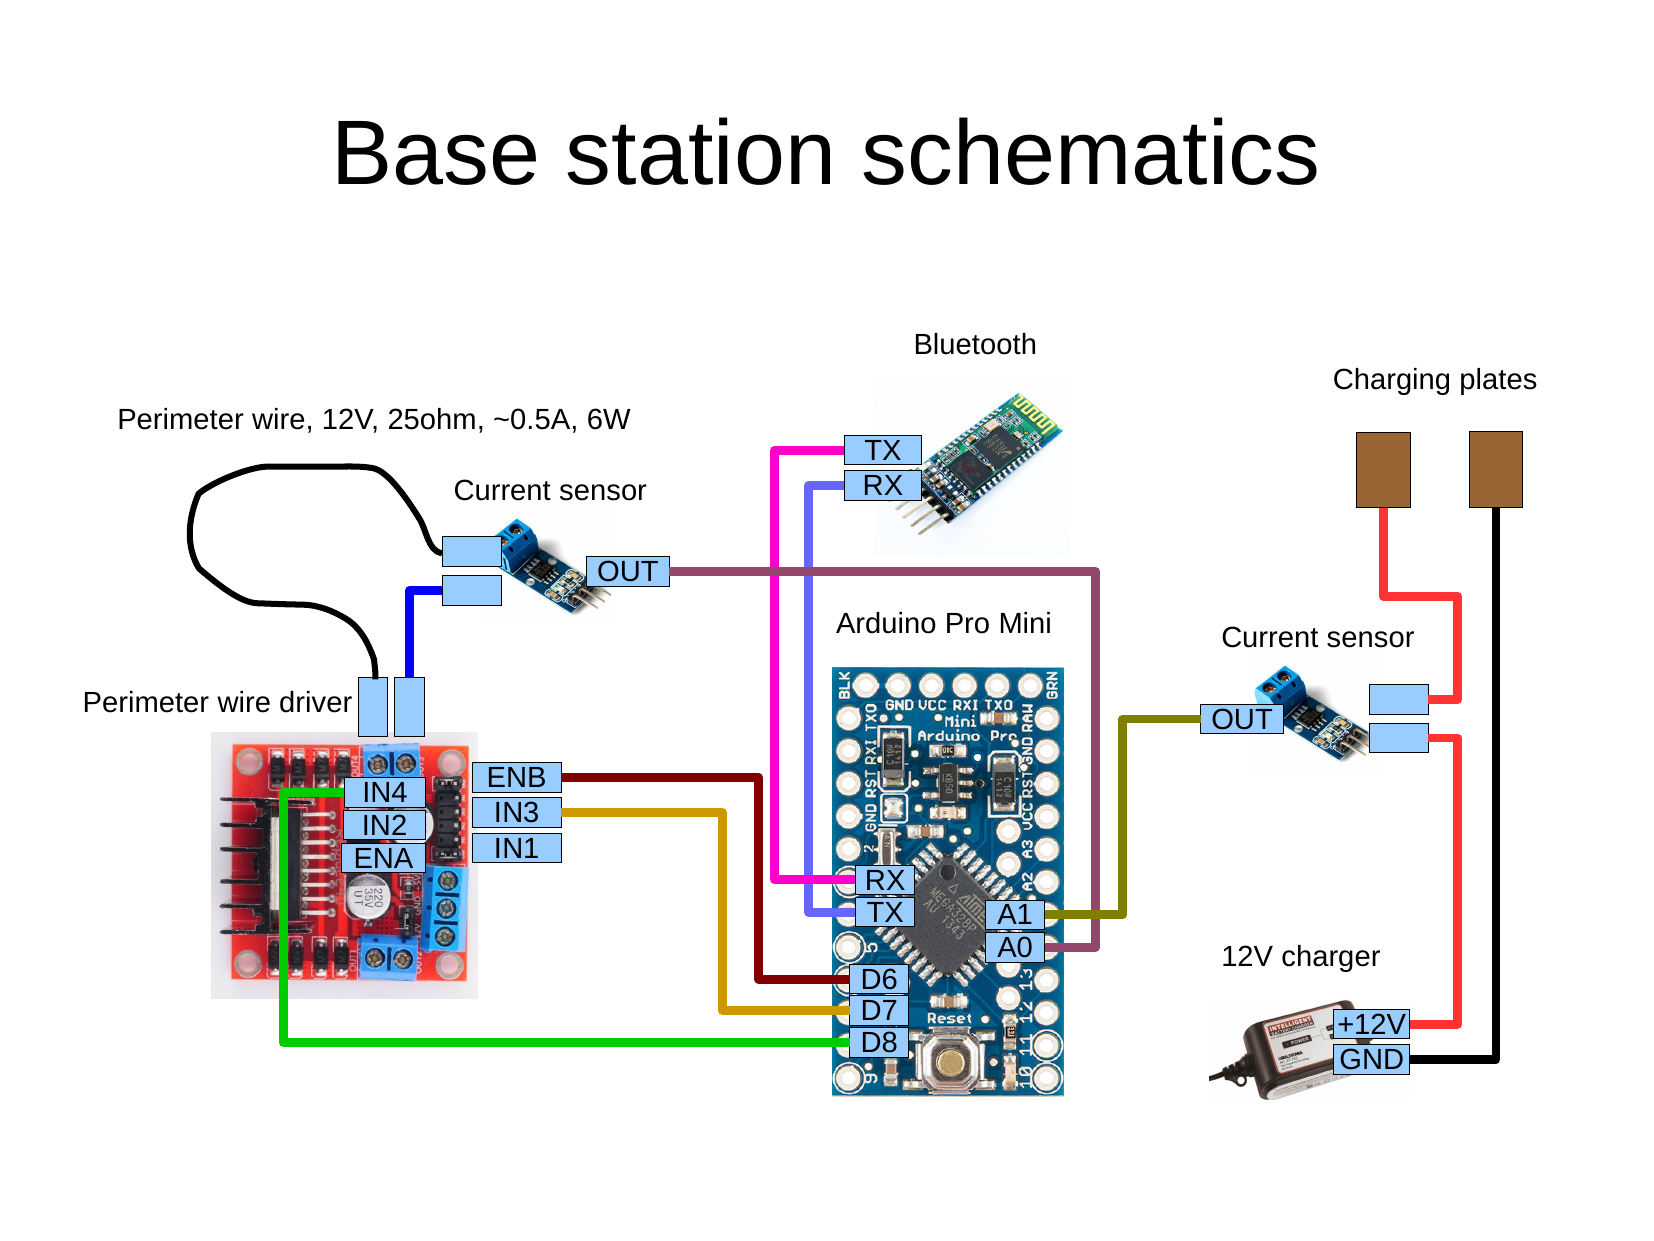

# Base station schematics
Bluetooth
Charging plates
Perimeter wire, 12V, 25ohm, ~0.5A, 6W
TX
Current sensor
RX
OUT
Arduino Pro Mini
Current sensor
Perimeter wire driver
OUT
ENB
IN4
IN3
IN2
IN1
ENA
RX
TX
A1
A0
12V charger
D6
D7
+12V
D8
GND